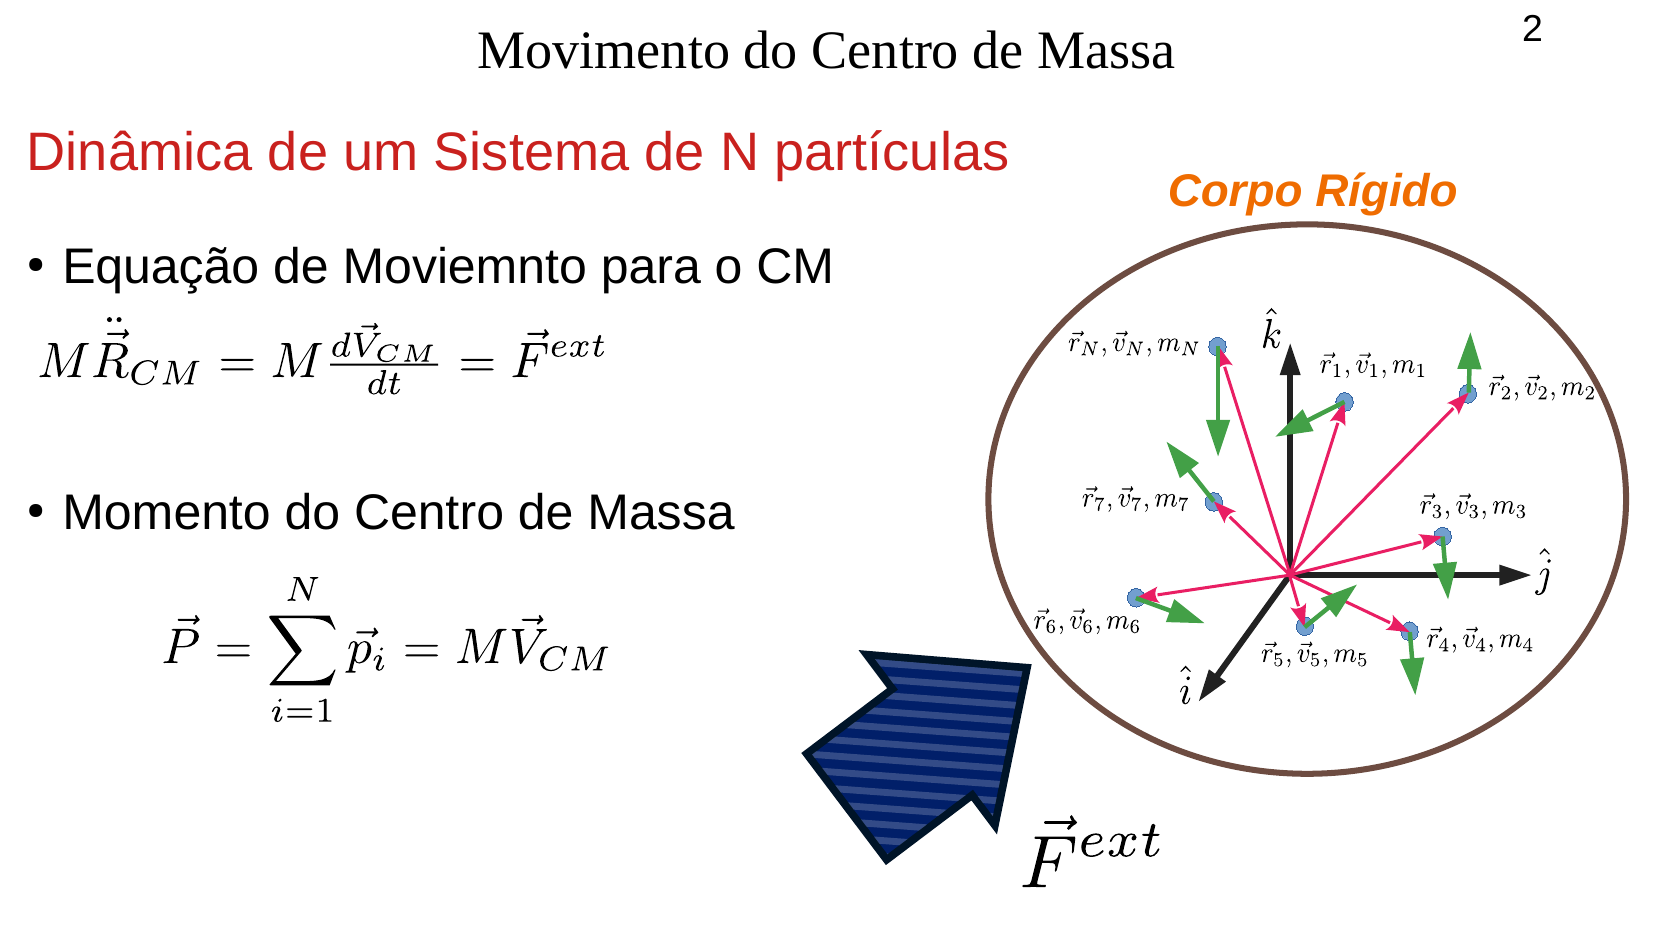

Movimento do Centro de Massa
Dinâmica de um Sistema de N partículas
Equação de Moviemnto para o CM
Momento do Centro de Massa
Corpo Rígido